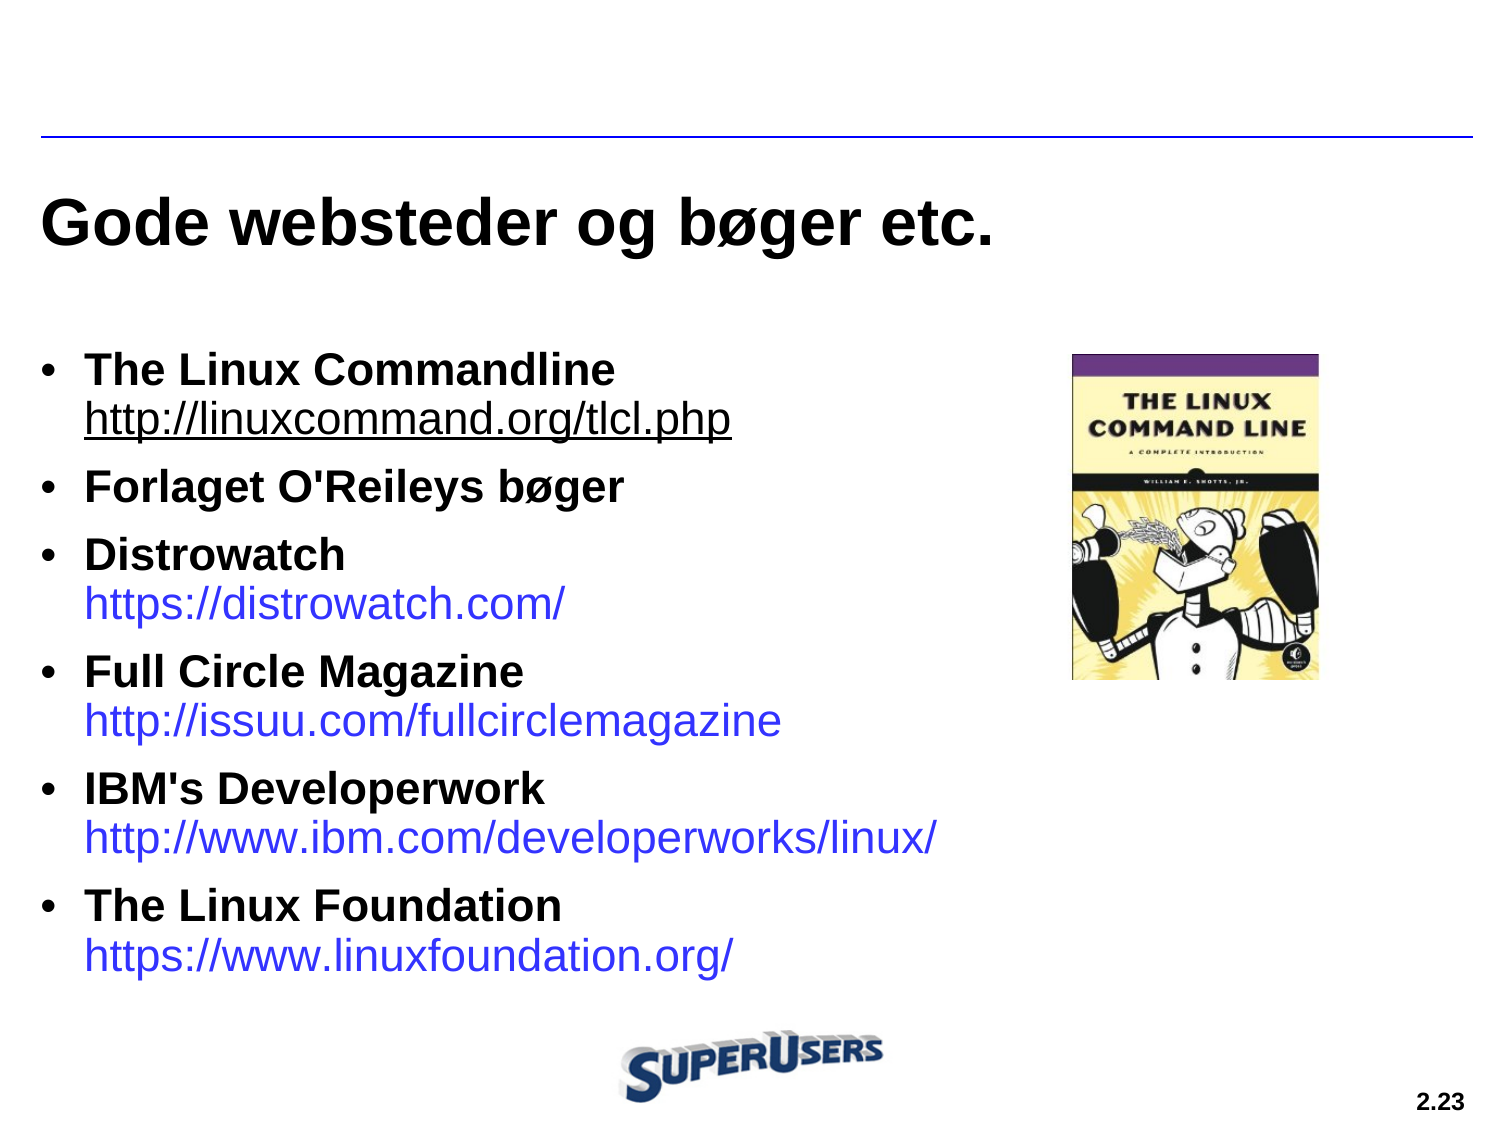

# Gode websteder og bøger etc.
The Linux Commandline
http://linuxcommand.org/tlcl.php
Forlaget O'Reileys bøger
Distrowatch
https://distrowatch.com/
Full Circle Magazine
http://issuu.com/fullcirclemagazine
IBM's Developerwork
http://www.ibm.com/developerworks/linux/
The Linux Foundation
https://www.linuxfoundation.org/